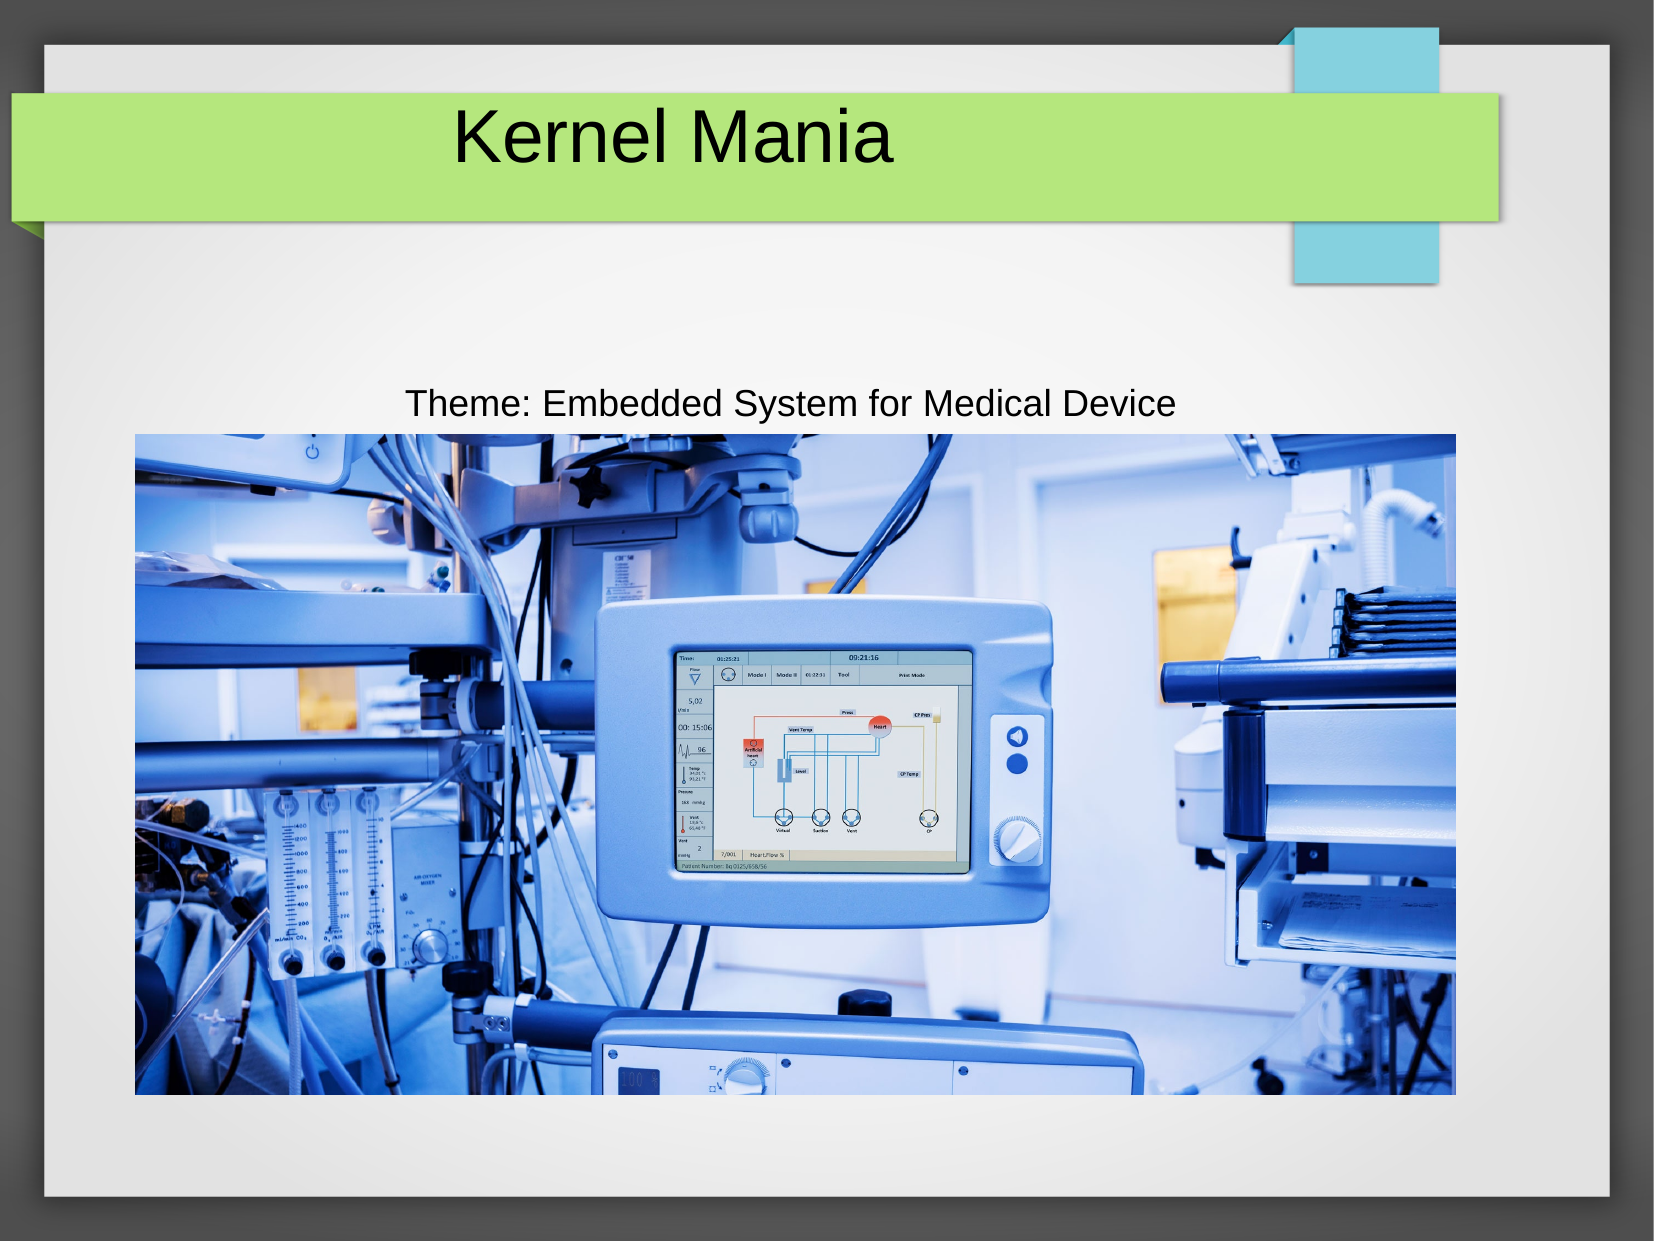

# Kernel Mania
Theme: Embedded System for Medical Device